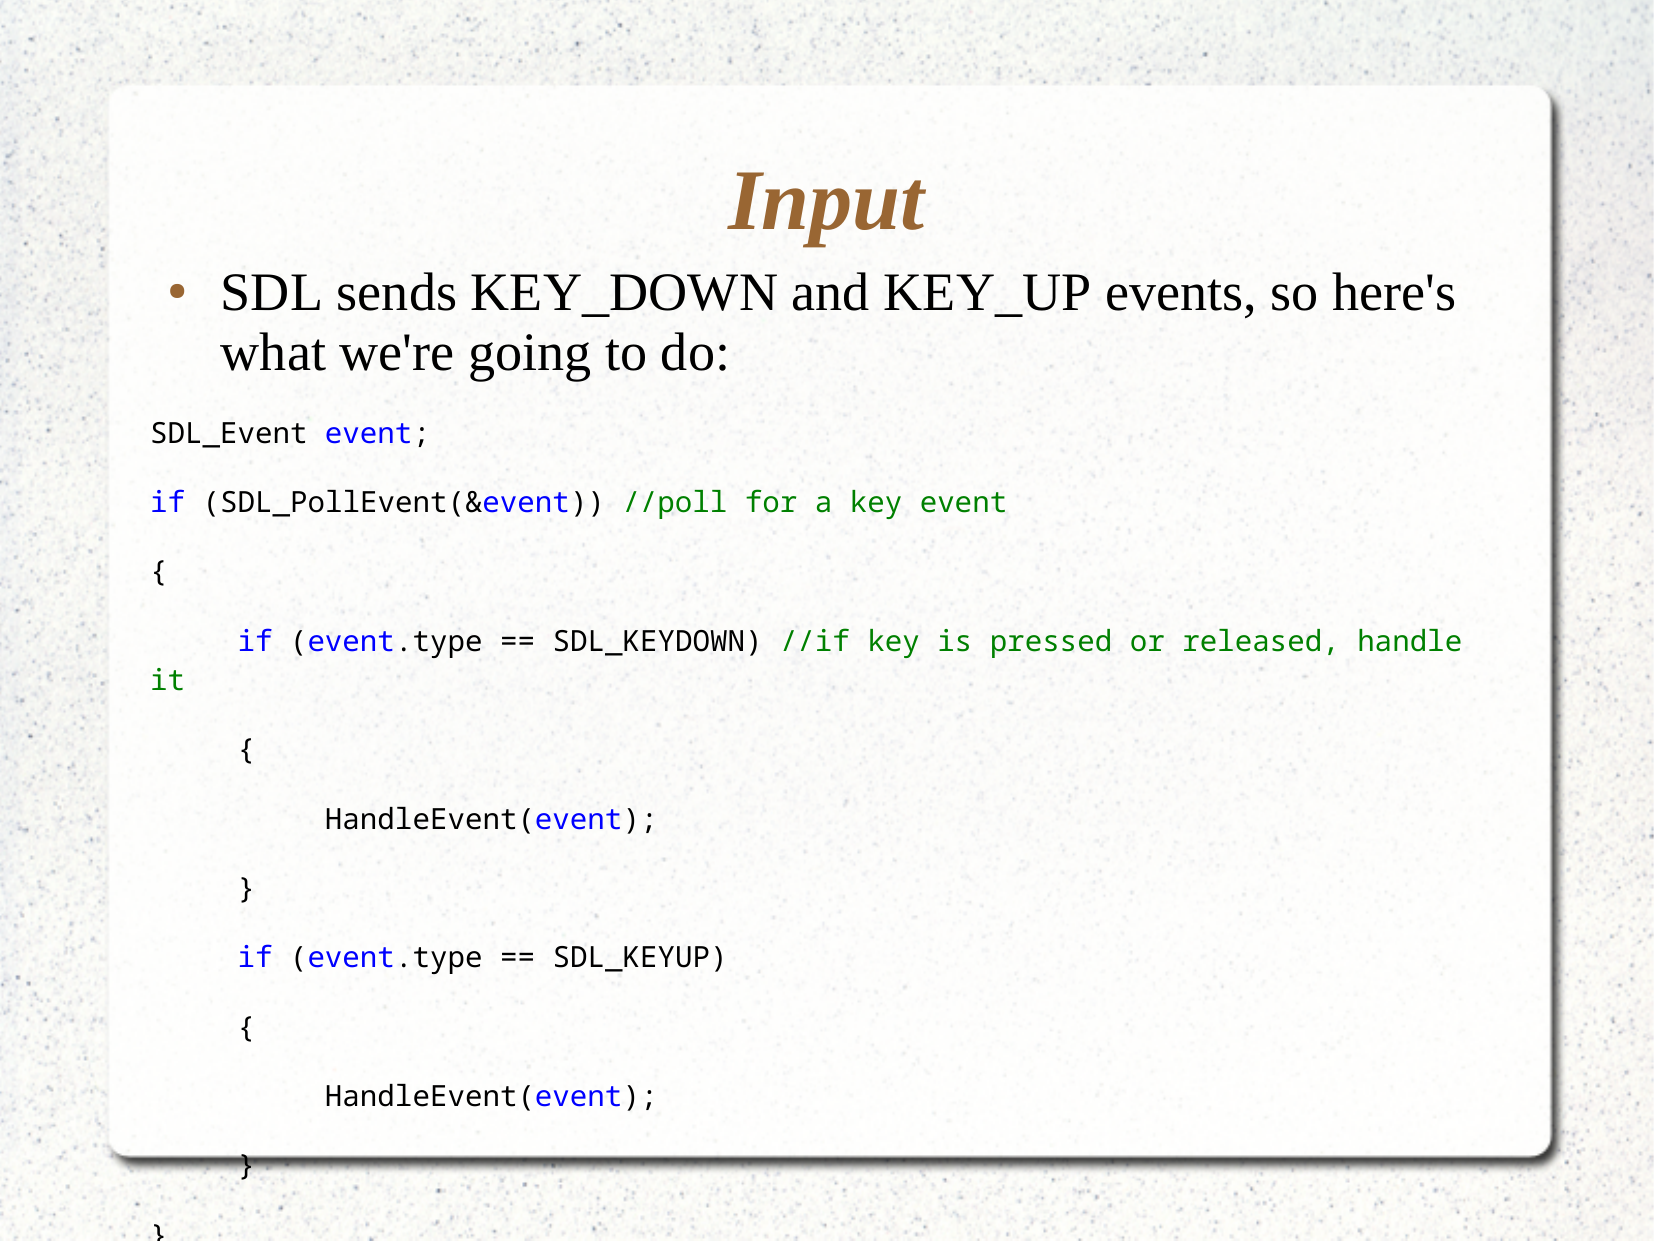

# Input
SDL sends KEY_DOWN and KEY_UP events, so here's what we're going to do:
SDL_Event event;
if (SDL_PollEvent(&event)) //poll for a key event
{
 if (event.type == SDL_KEYDOWN) //if key is pressed or released, handle it
 {
 HandleEvent(event);
 }
 if (event.type == SDL_KEYUP)
 {
 HandleEvent(event);
 }
}